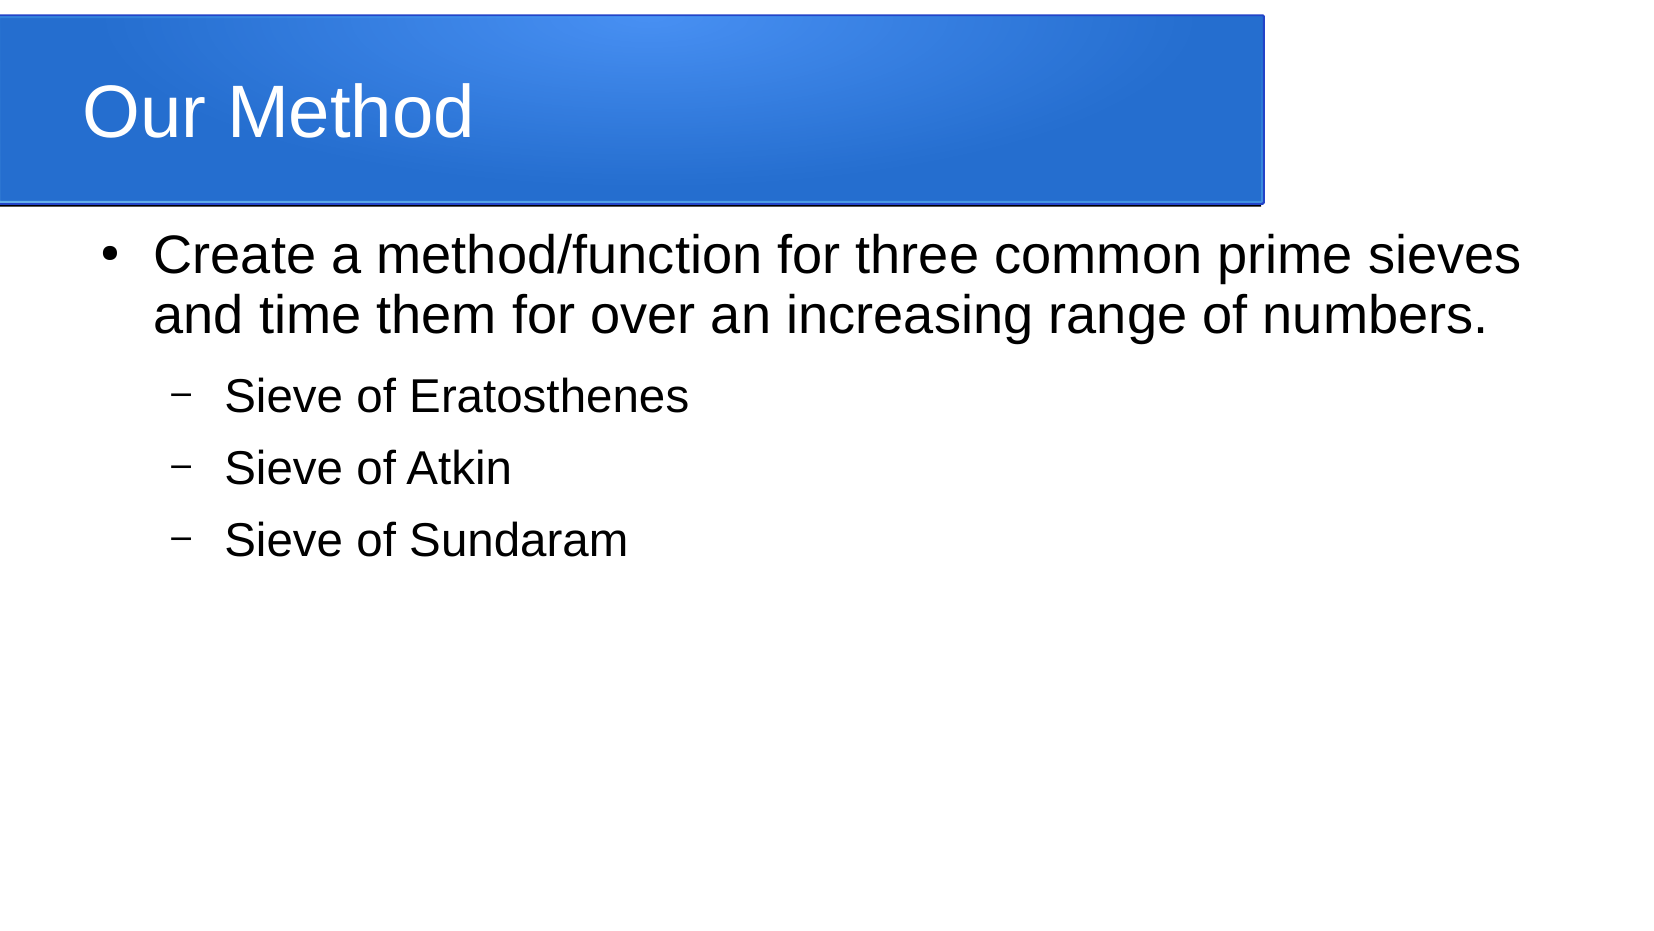

# Our Method
Create a method/function for three common prime sieves and time them for over an increasing range of numbers.
Sieve of Eratosthenes
Sieve of Atkin
Sieve of Sundaram